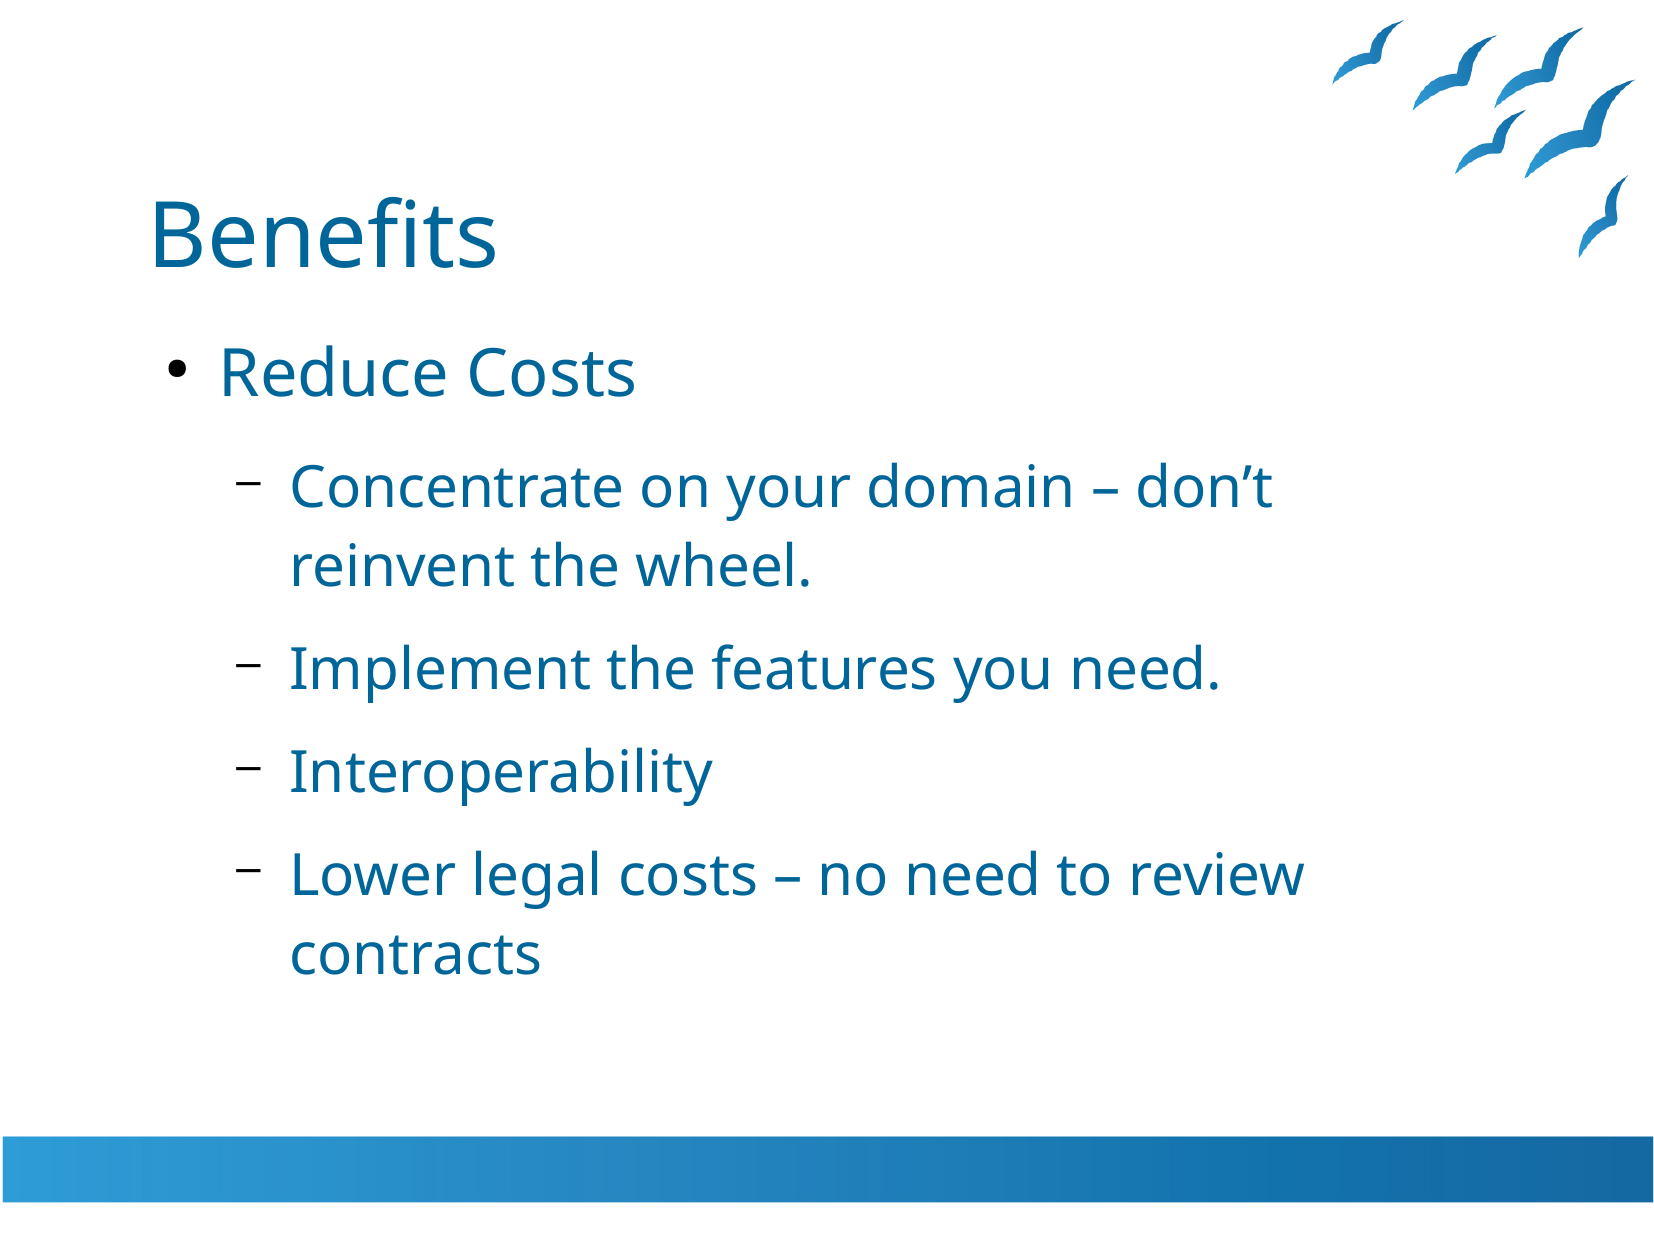

# Benefits
Reduce Costs
Concentrate on your domain – don’t reinvent the wheel.
Implement the features you need.
Interoperability
Lower legal costs – no need to review contracts